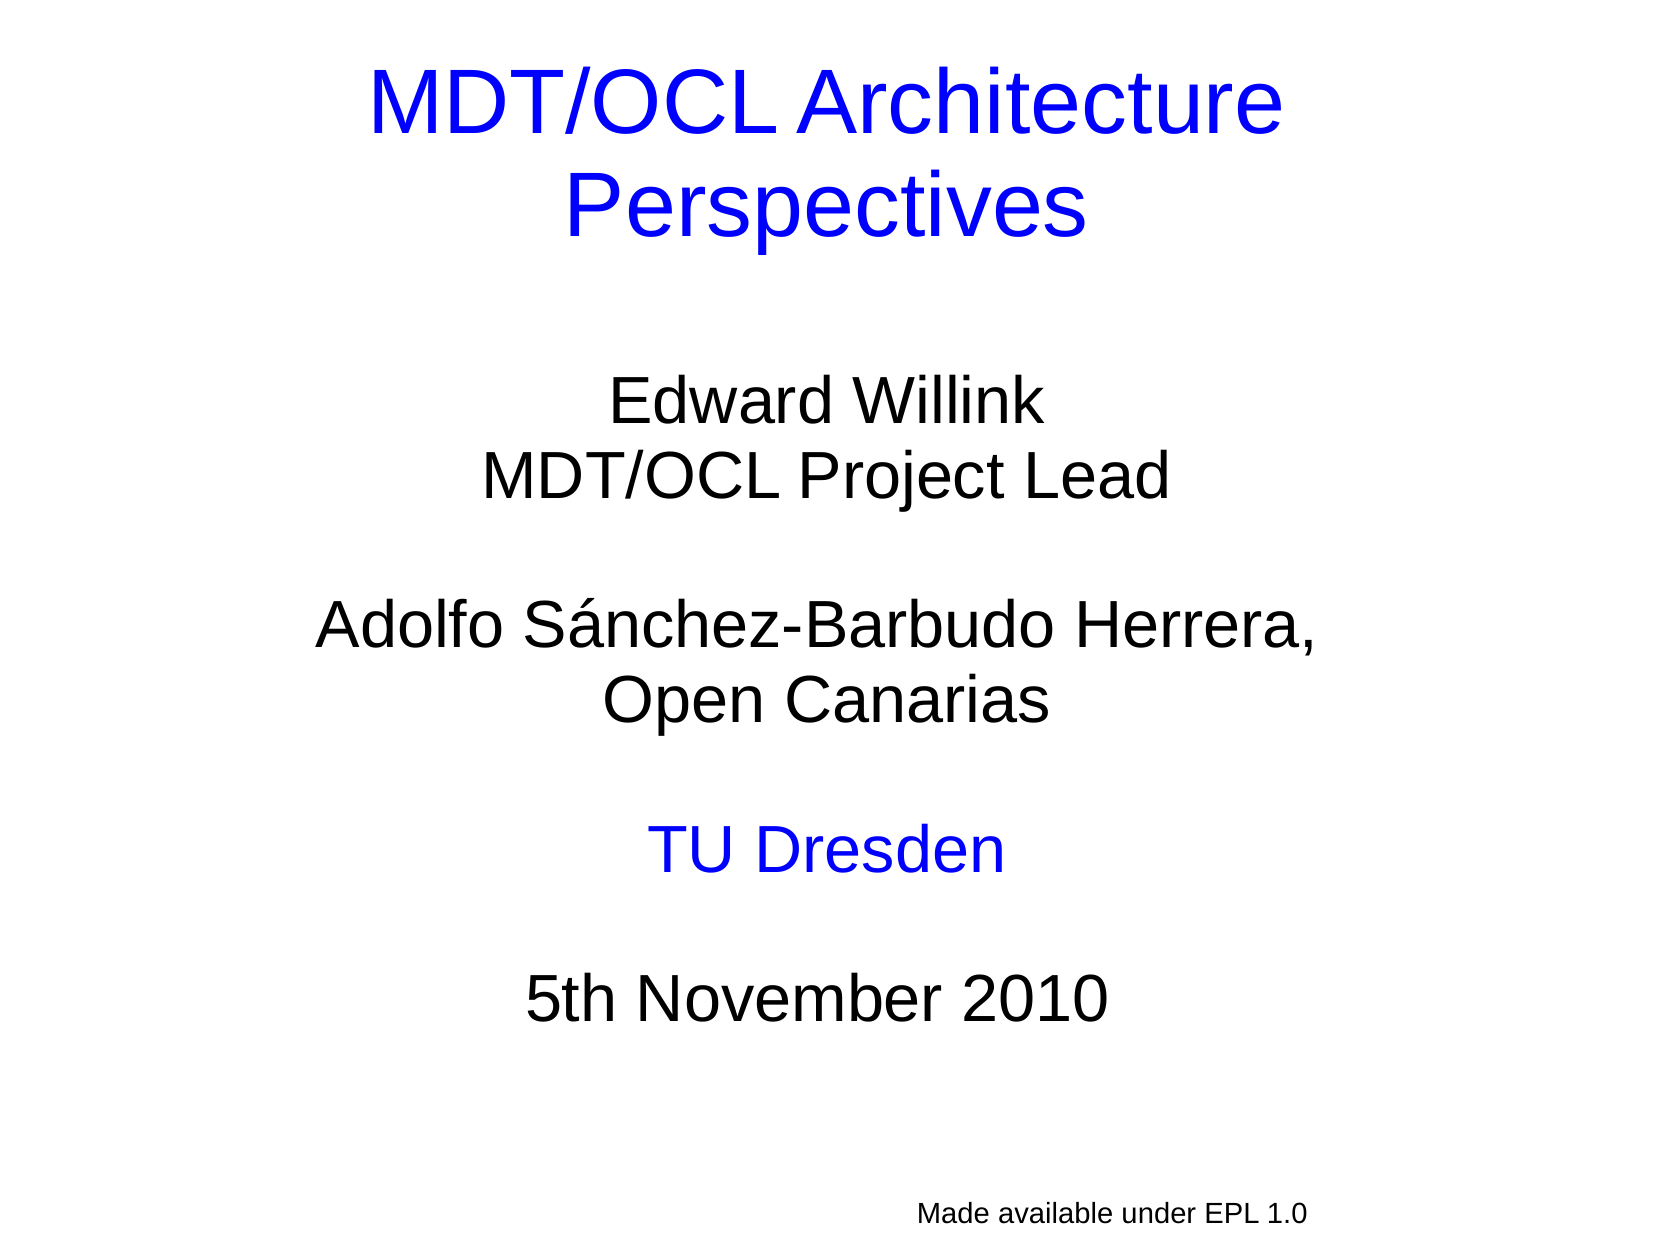

# MDT/OCL Architecture Perspectives
Edward Willink
MDT/OCL Project Lead
Adolfo Sánchez-Barbudo Herrera,
Open Canarias
TU Dresden
5th November 2010